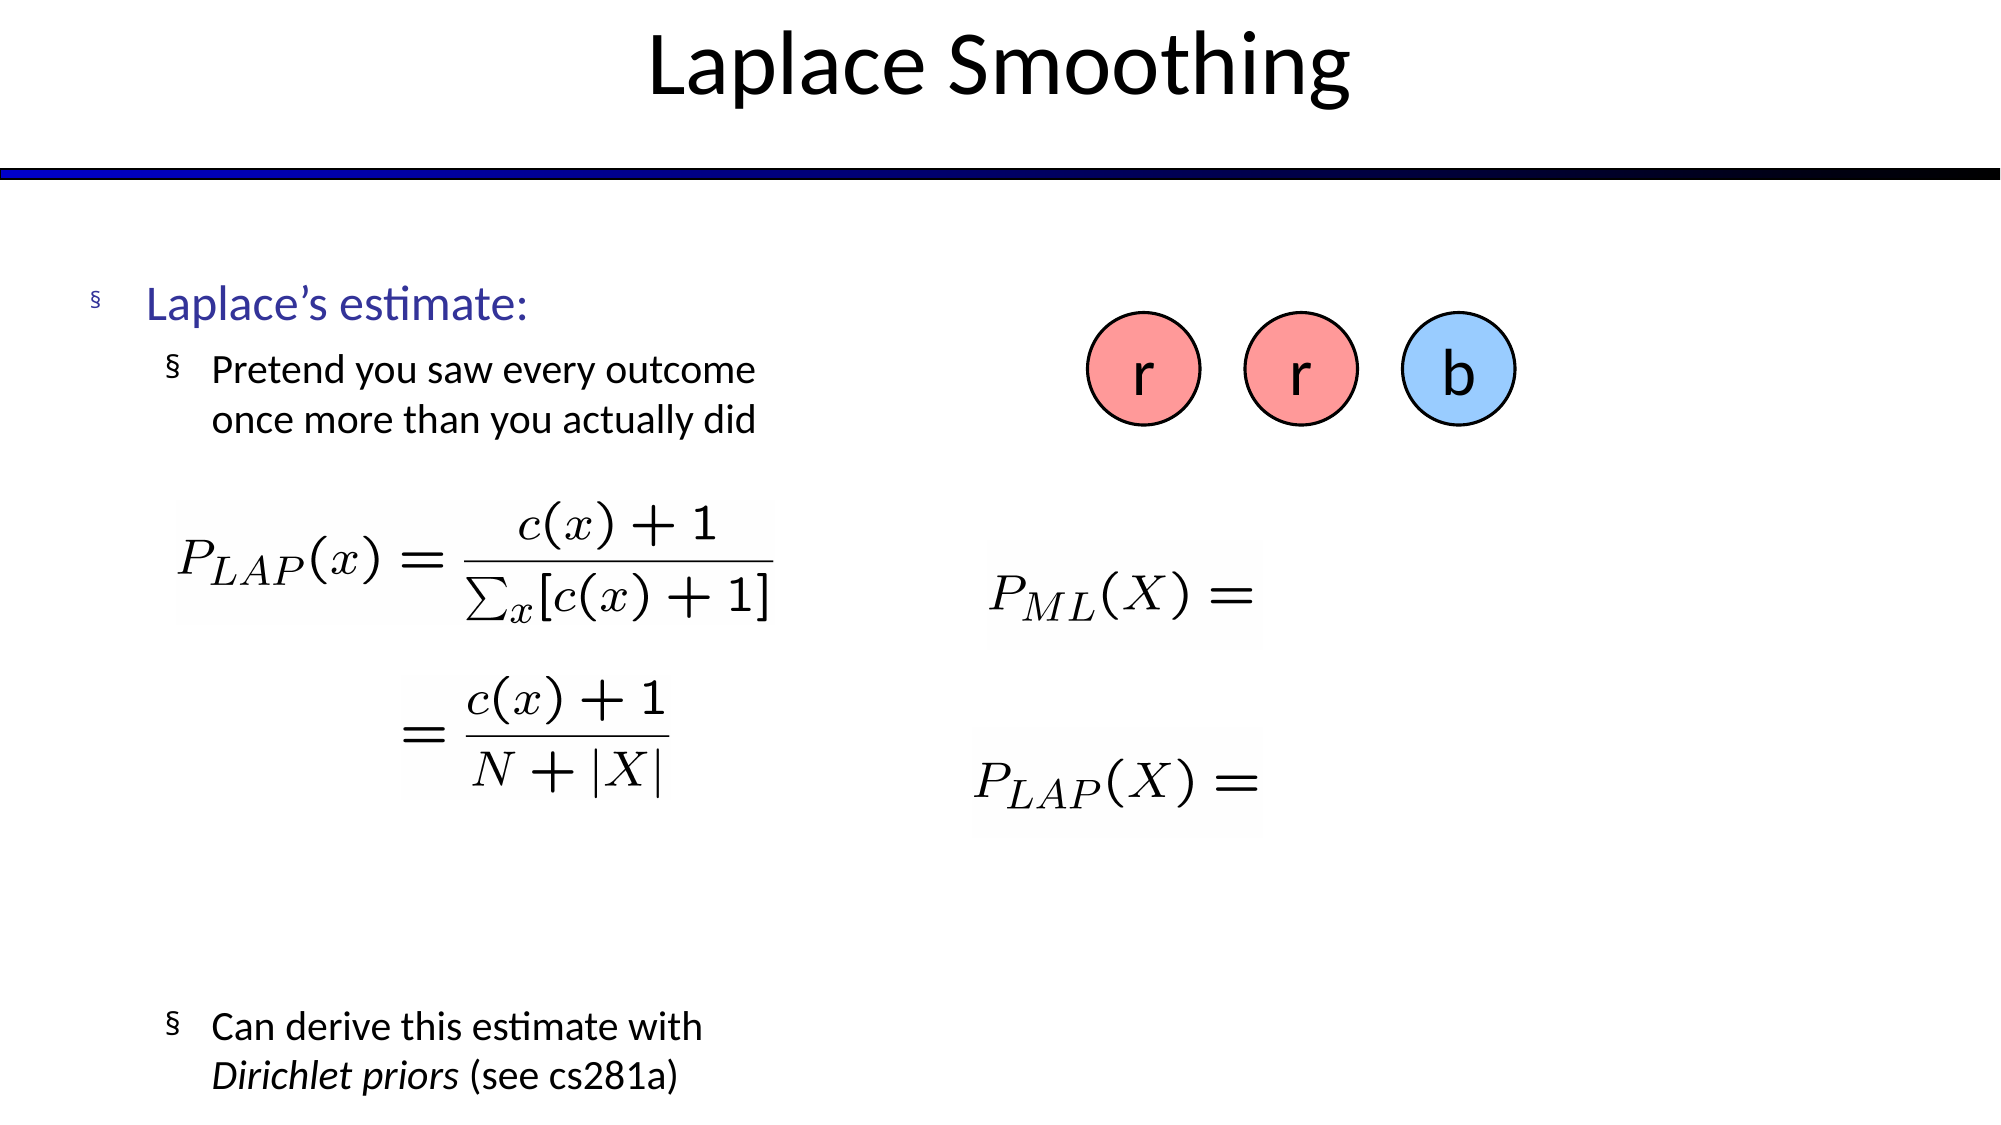

# Laplace Smoothing
Laplace’s estimate:
Pretend you saw every outcome once more than you actually did
Can derive this estimate with Dirichlet priors (see cs281a)
r
r
b